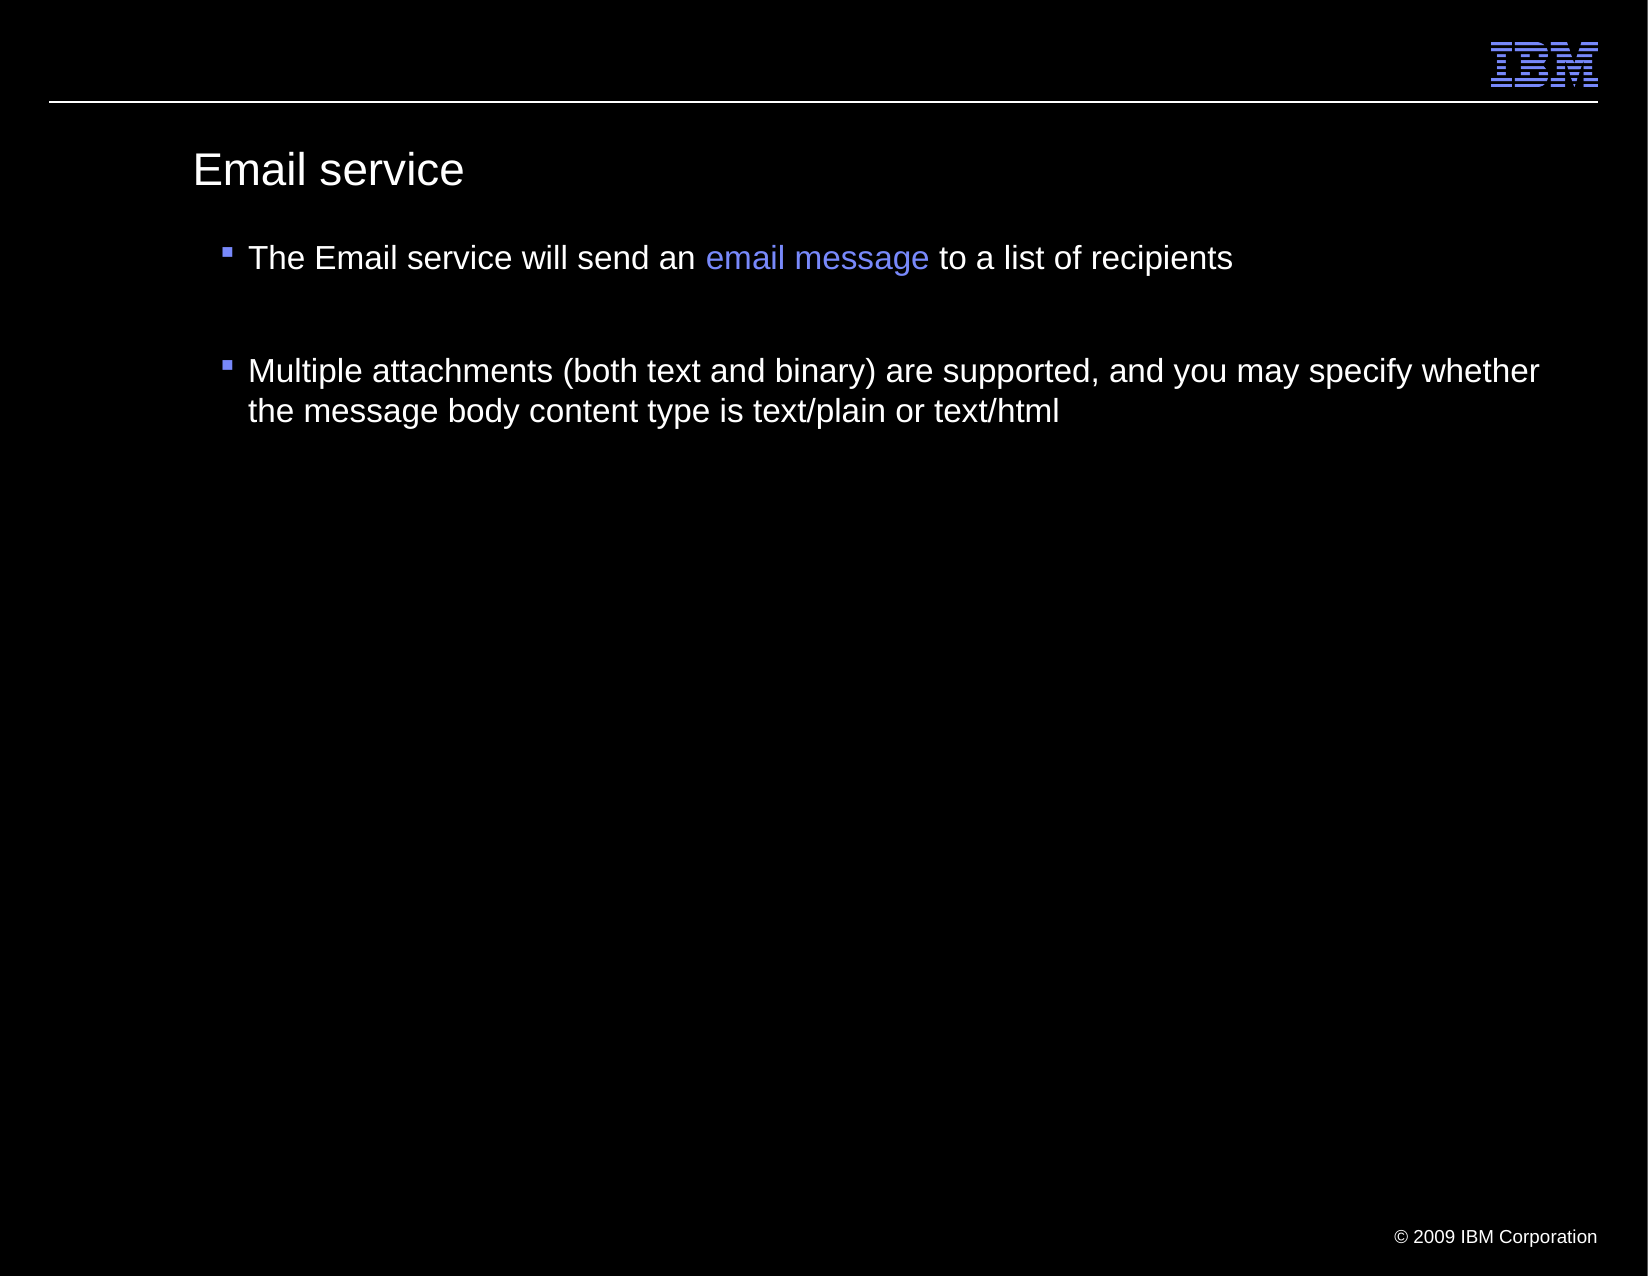

# Email service
The Email service will send an email message to a list of recipients
Multiple attachments (both text and binary) are supported, and you may specify whether the message body content type is text/plain or text/html